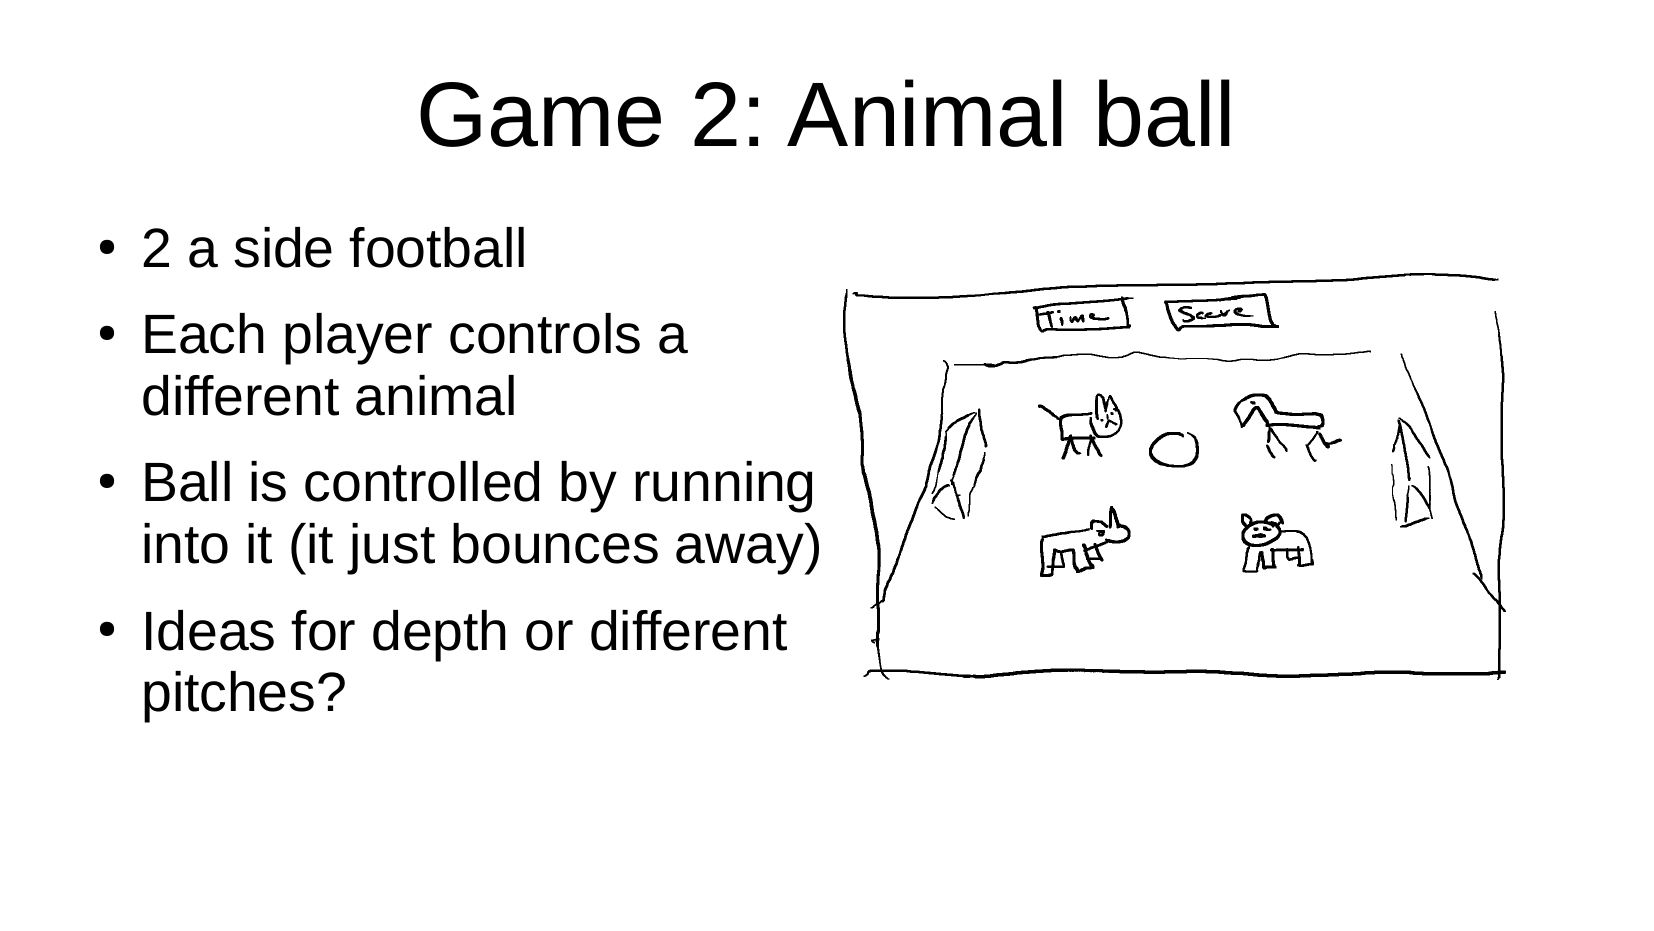

# Game 2: Animal ball
2 a side football
Each player controls a different animal
Ball is controlled by running into it (it just bounces away)
Ideas for depth or different pitches?